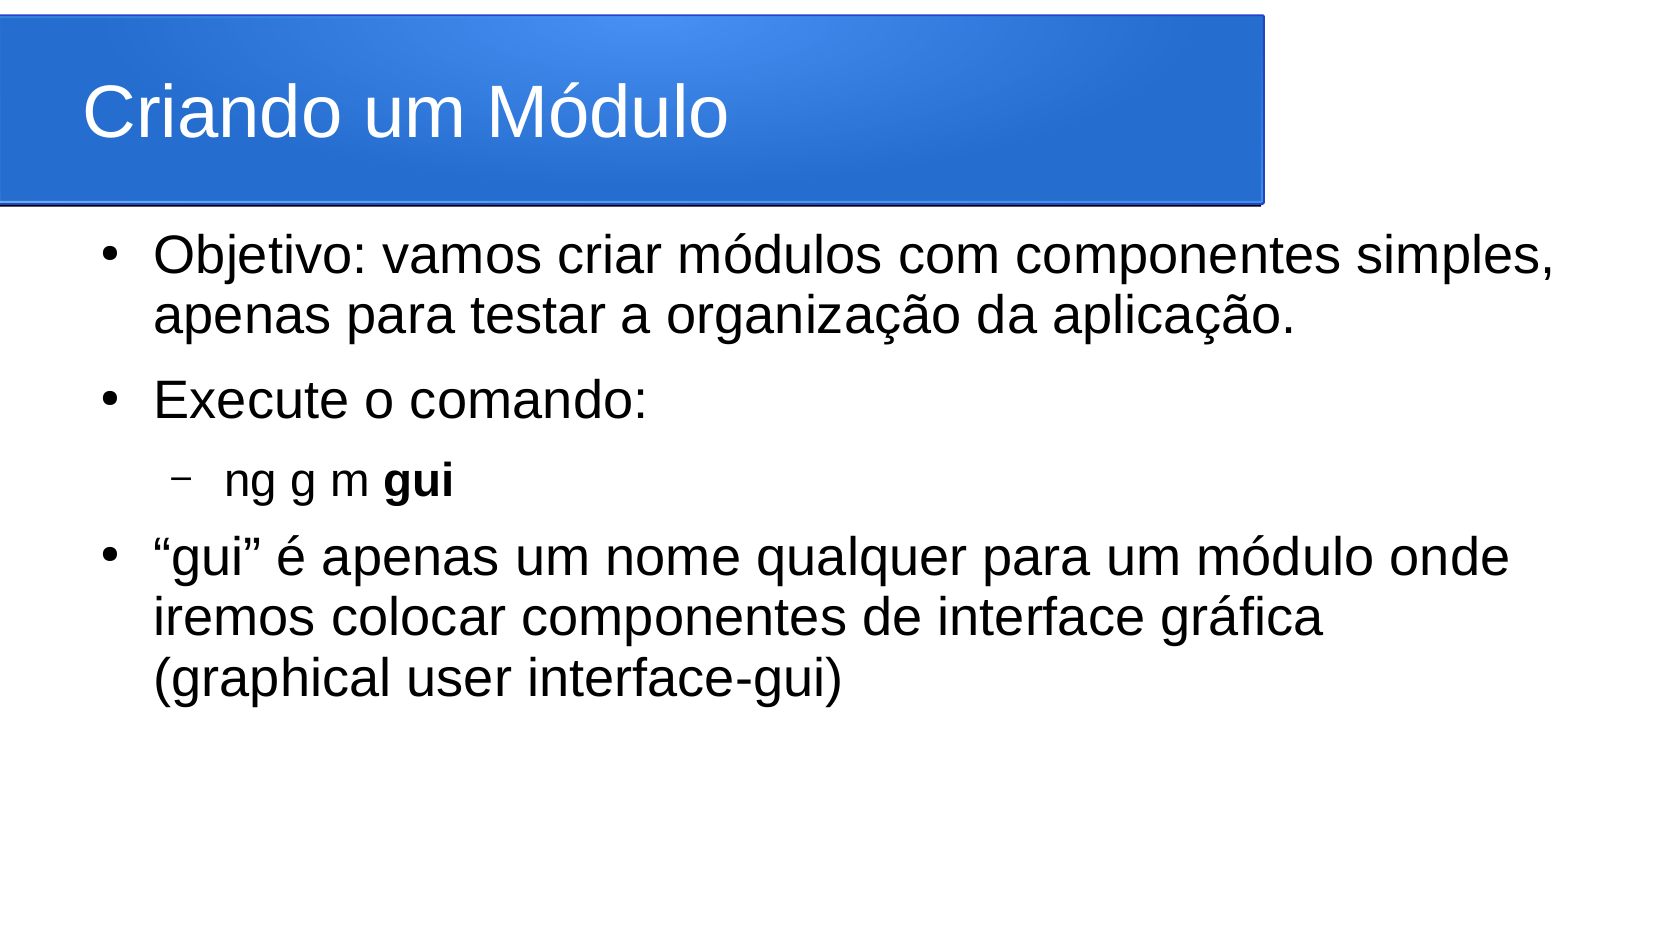

# Criando um Módulo
Objetivo: vamos criar módulos com componentes simples, apenas para testar a organização da aplicação.
Execute o comando:
ng g m gui
“gui” é apenas um nome qualquer para um módulo onde iremos colocar componentes de interface gráfica (graphical user interface-gui)